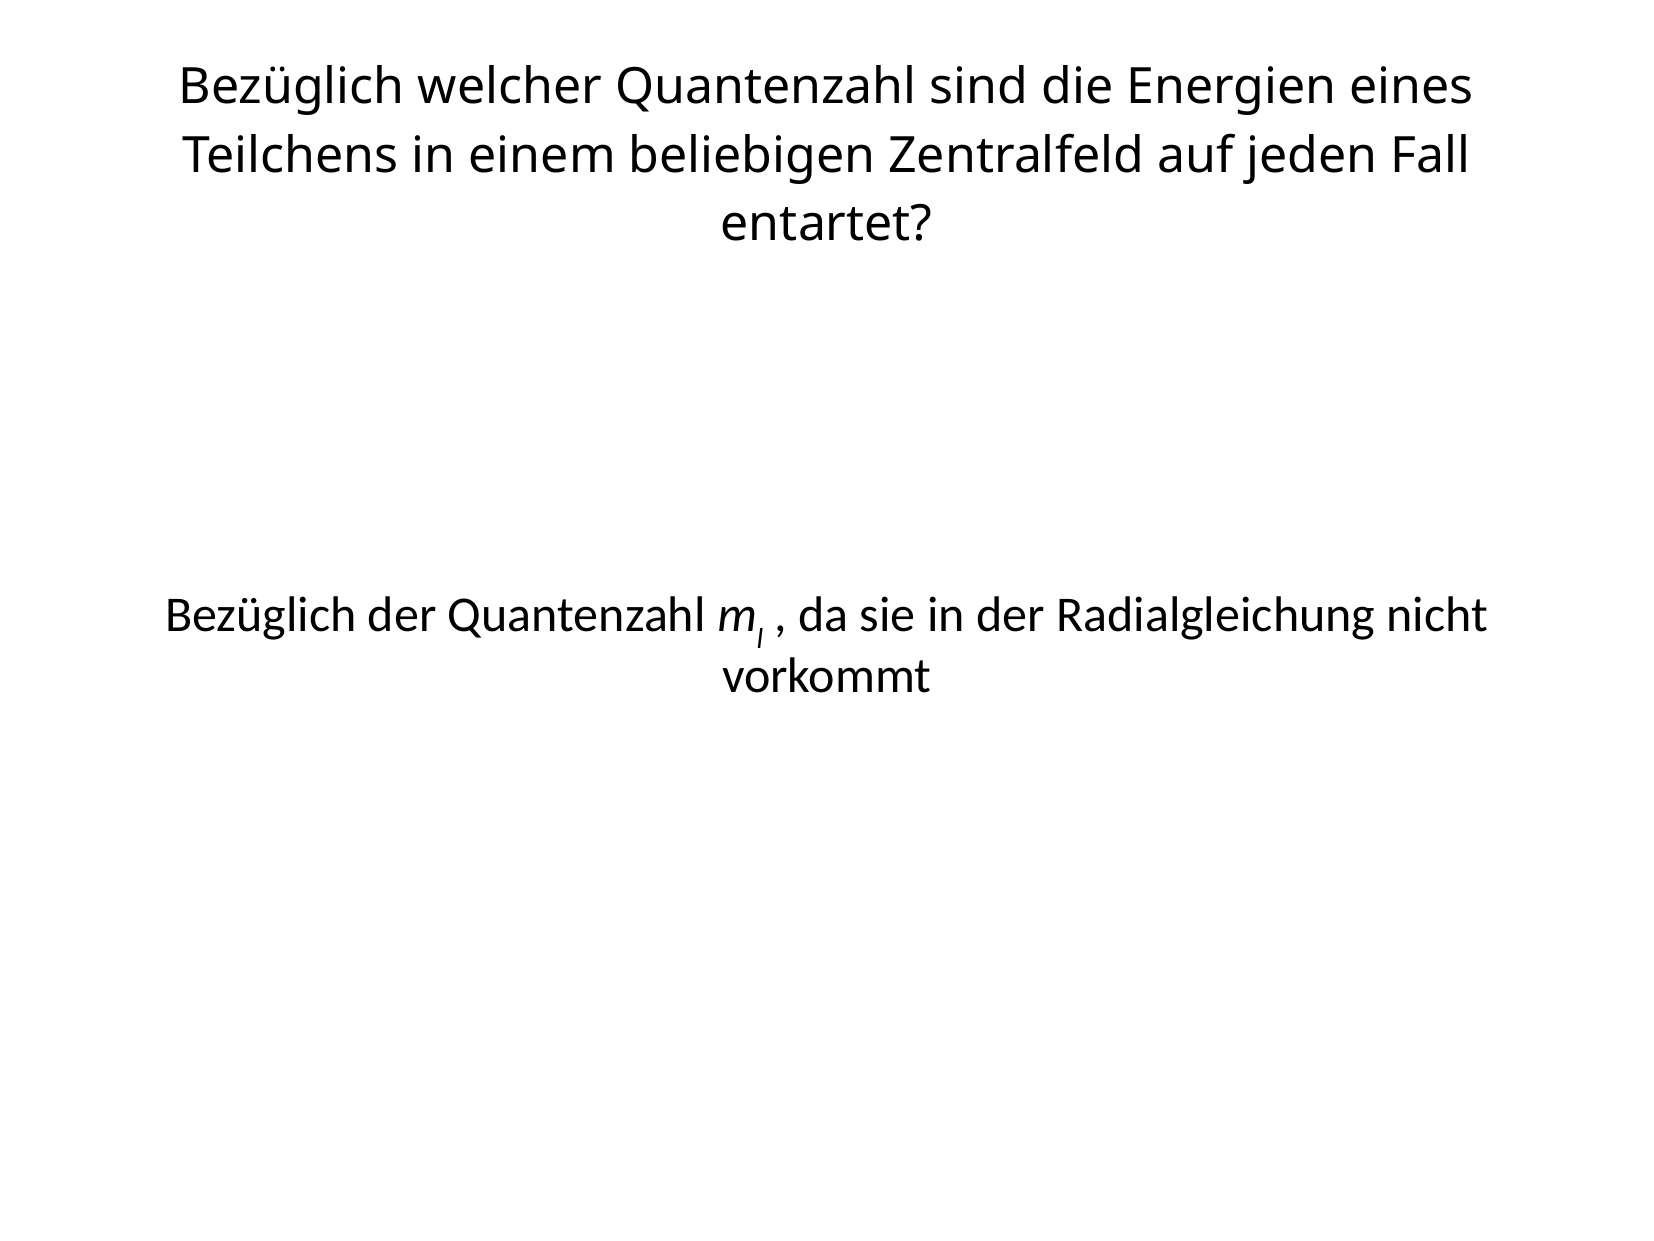

# Bezüglich welcher Quantenzahl sind die Energien eines Teilchens in einem beliebigen Zentralfeld auf jeden Fall entartet?
Bezüglich der Quantenzahl ml , da sie in der Radialgleichung nicht vorkommt